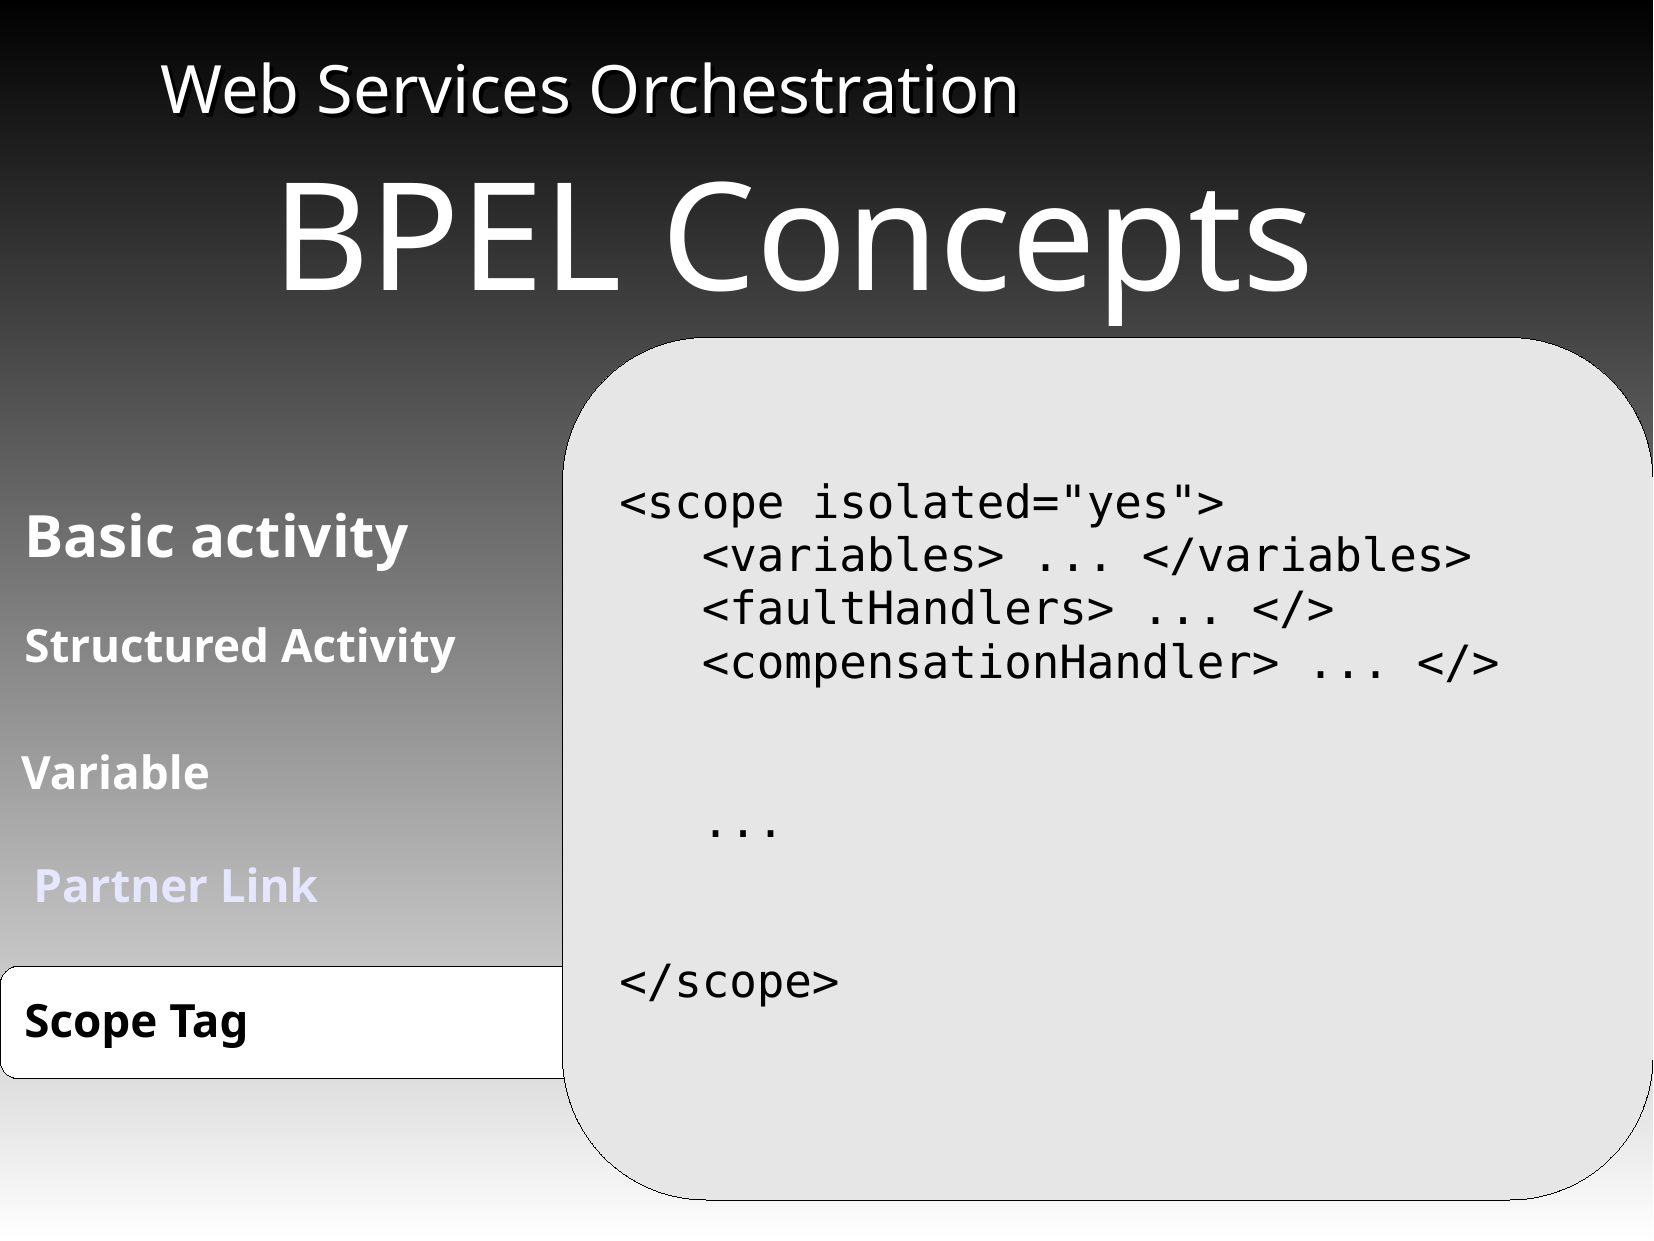

Web Services Orchestration
BPEL Concepts
<scope isolated="yes">
 <variables> ... </variables>
 <faultHandlers> ... </>
 <compensationHandler> ... </>
 ...
</scope>
Basic activity
Structured Activity
Variable
Partner Link
Scope Tag
29